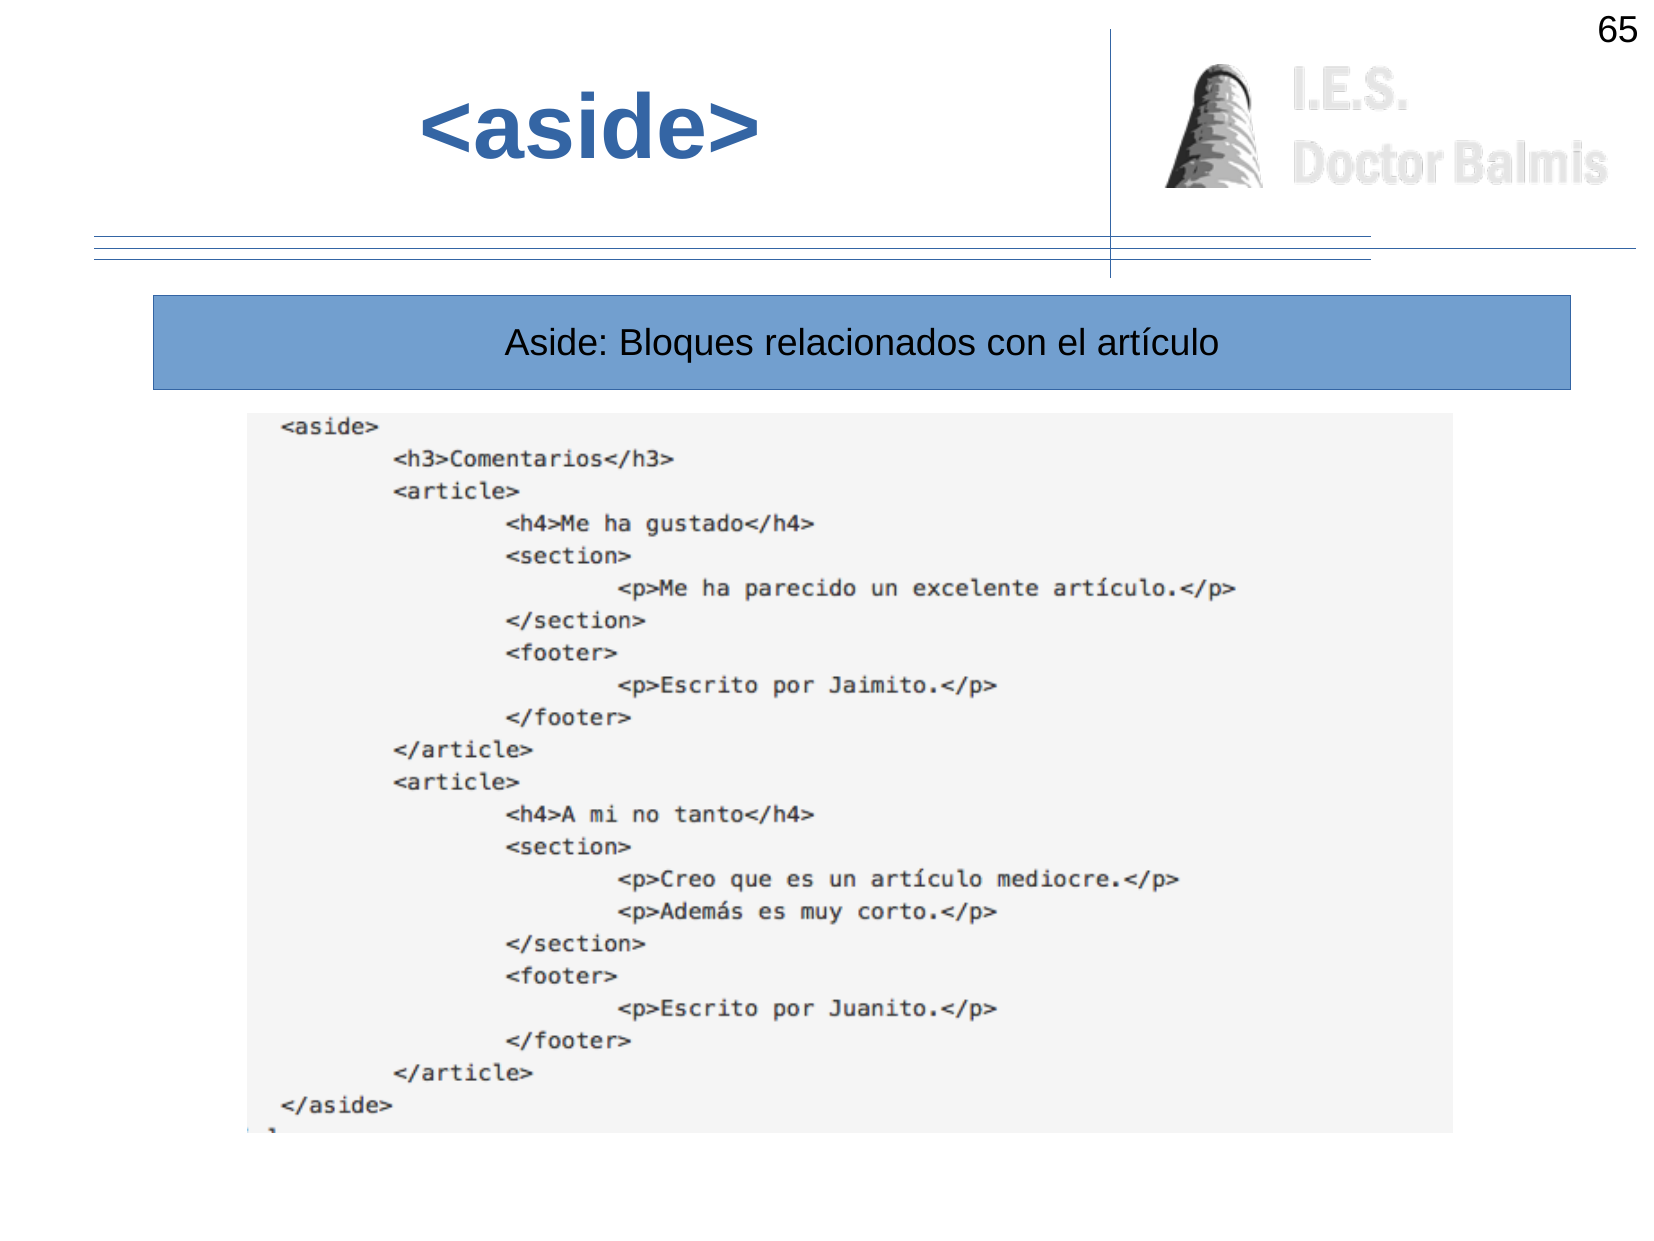

# <aside>
Aside: Bloques relacionados con el artículo